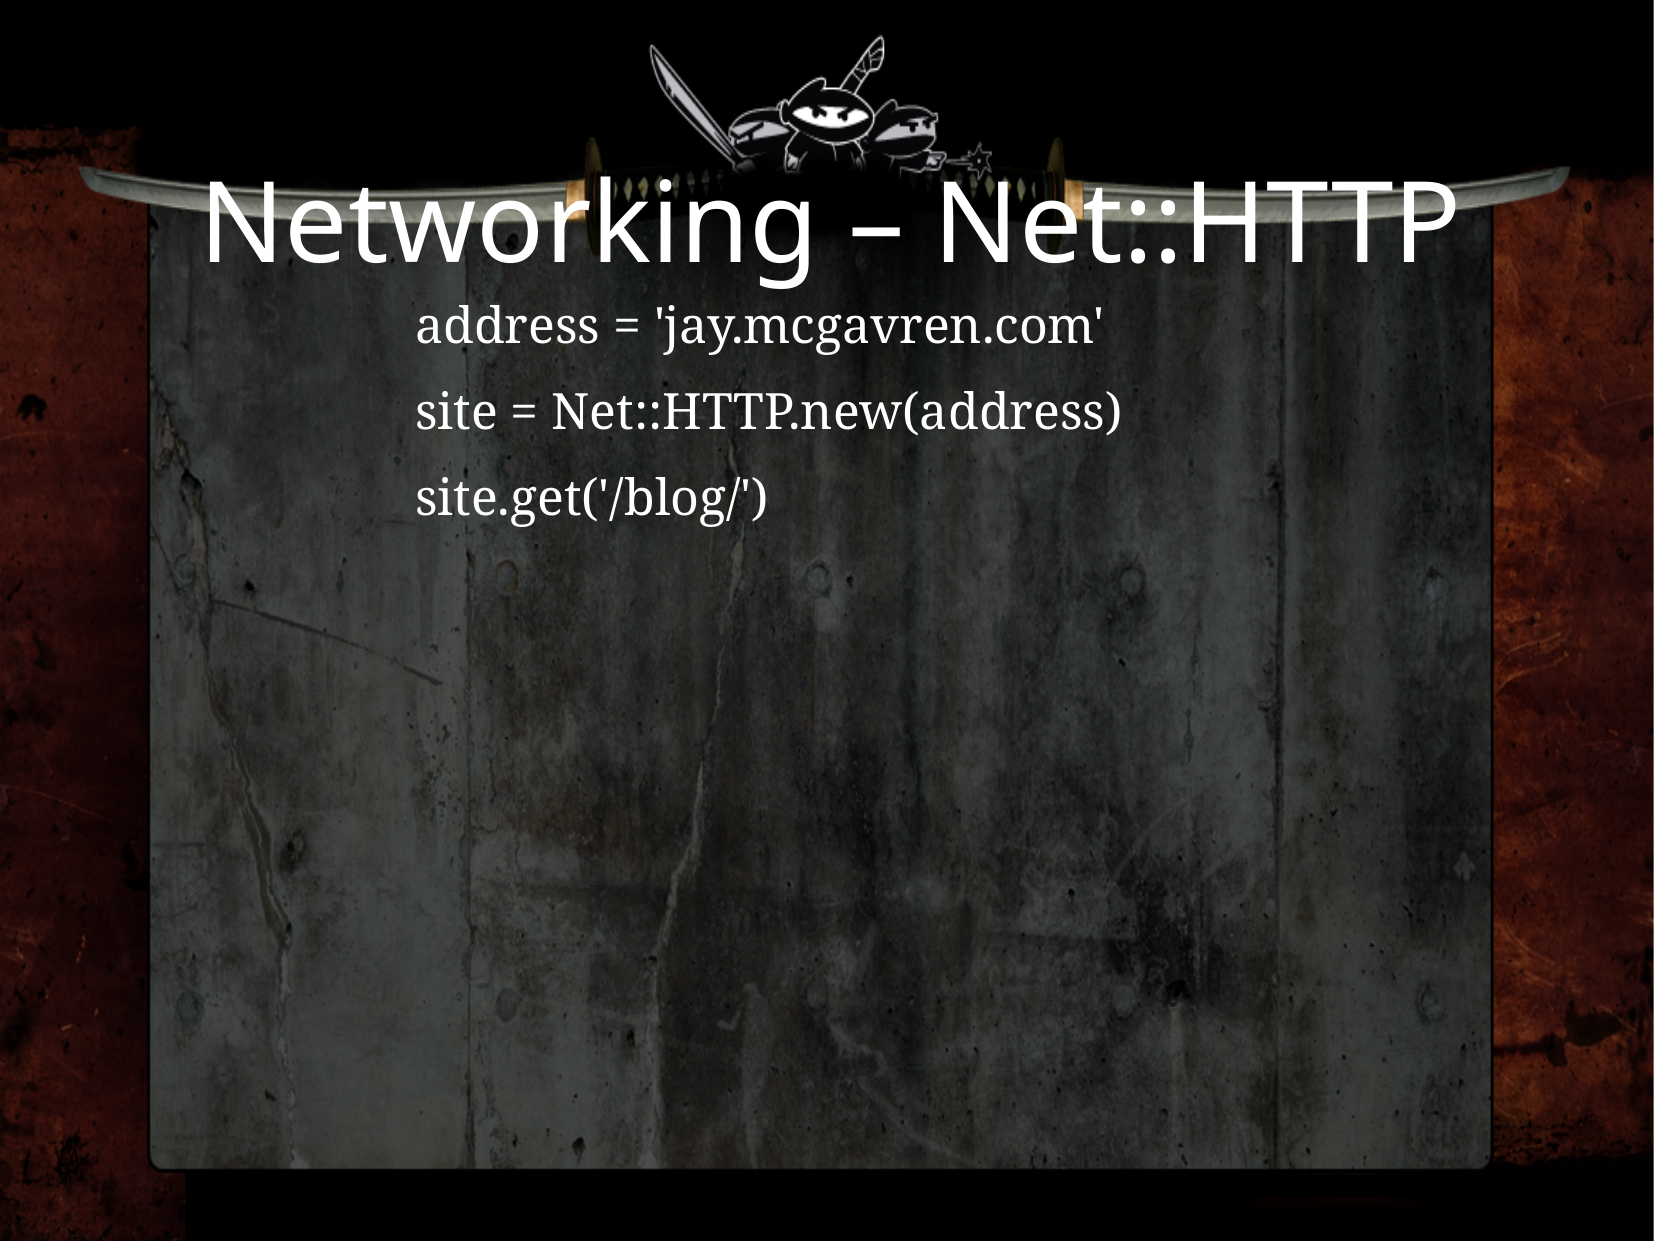

# Networking – Net::HTTP
address = 'jay.mcgavren.com'
site = Net::HTTP.new(address)
site.get('/blog/')